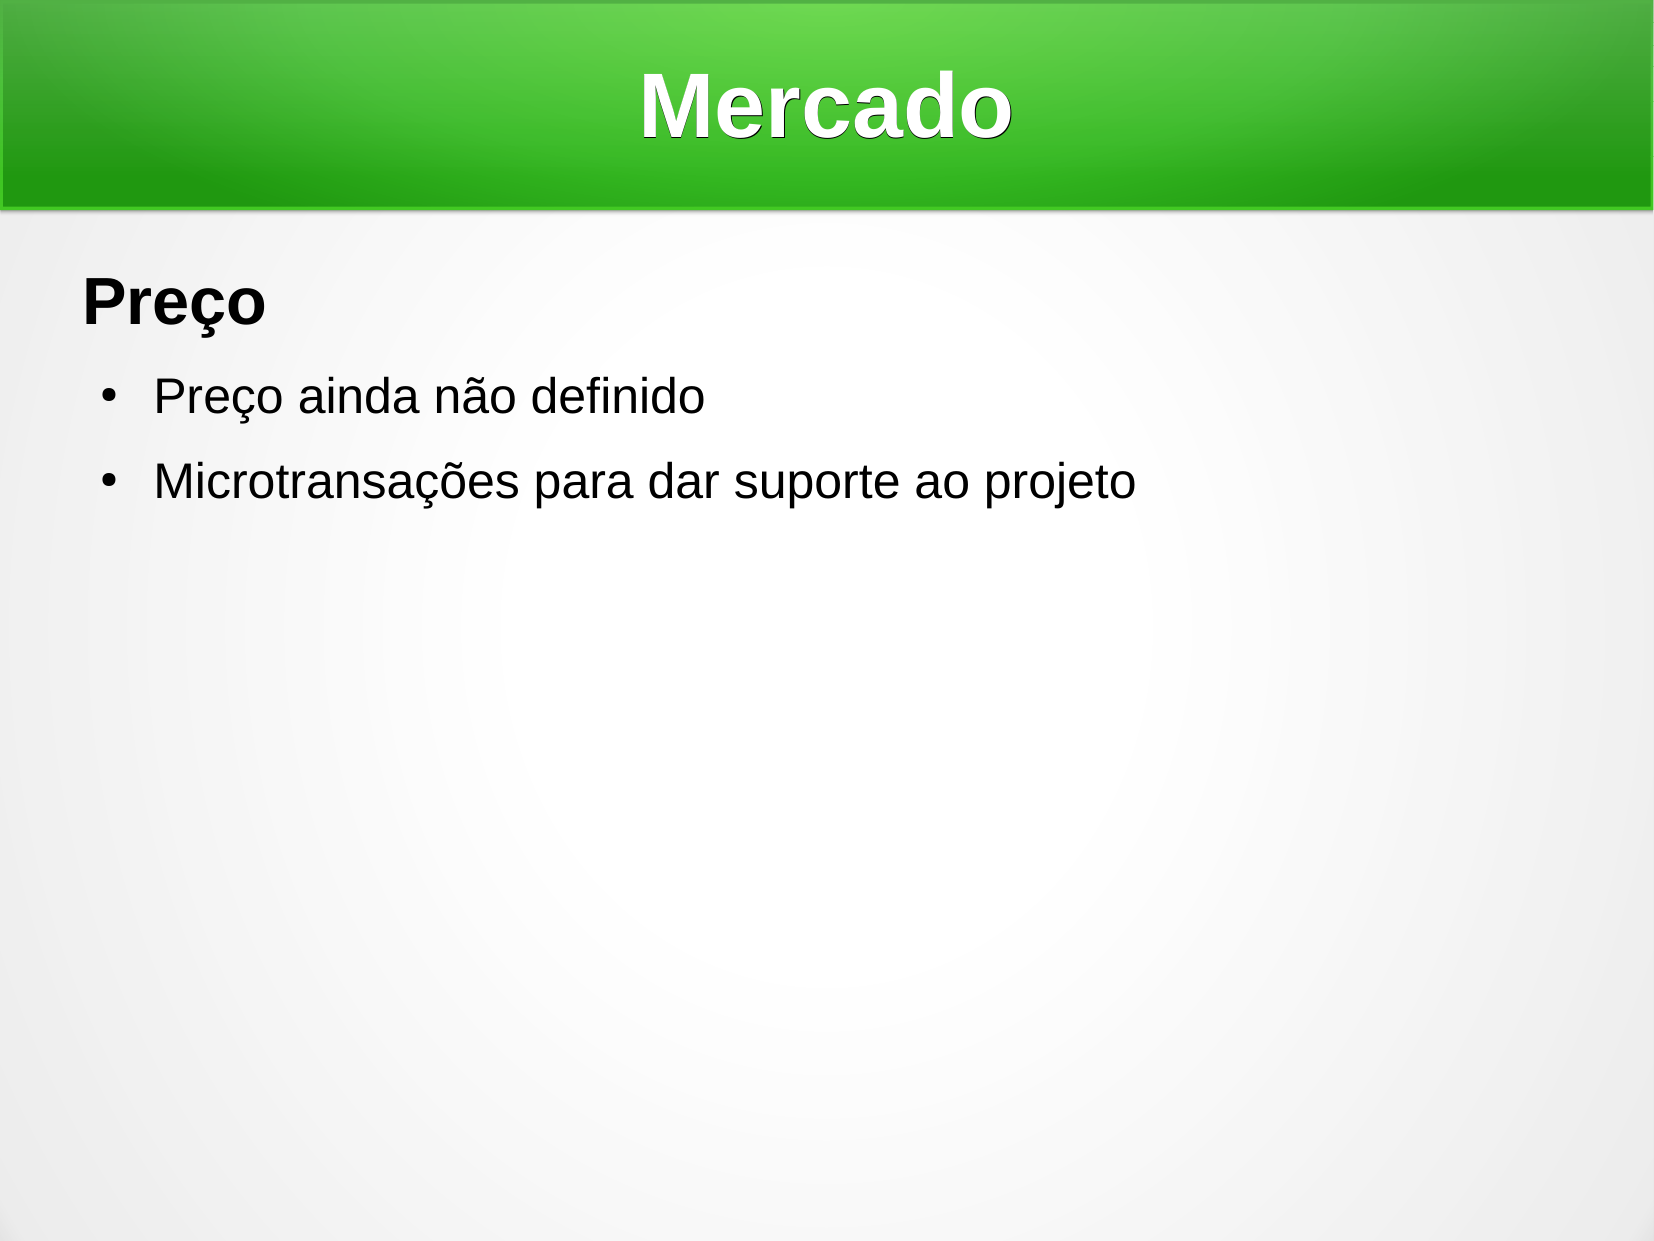

# Mercado
Preço
Preço ainda não definido
Microtransações para dar suporte ao projeto